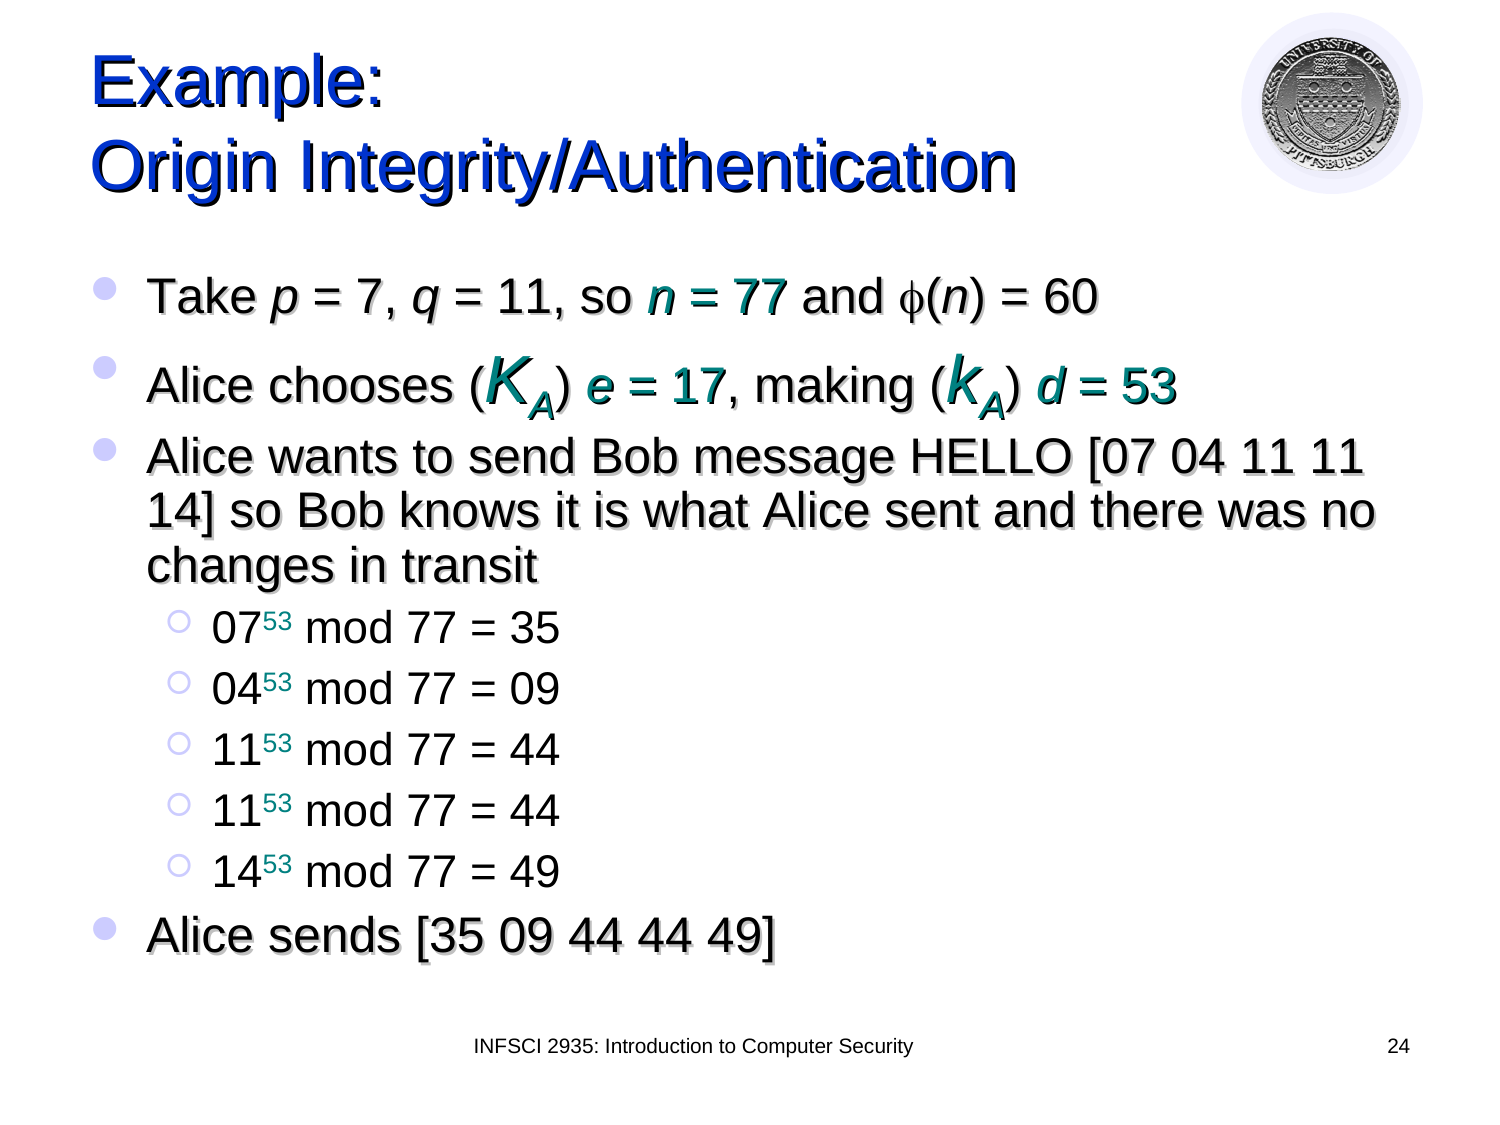

# Example: Origin Integrity/Authentication
Take p = 7, q = 11, so n = 77 and (n) = 60
Alice chooses (KA) e = 17, making (kA) d = 53
Alice wants to send Bob message HELLO [07 04 11 11 14] so Bob knows it is what Alice sent and there was no changes in transit
0753 mod 77 = 35
0453 mod 77 = 09
1153 mod 77 = 44
1153 mod 77 = 44
1453 mod 77 = 49
Alice sends [35 09 44 44 49]
24